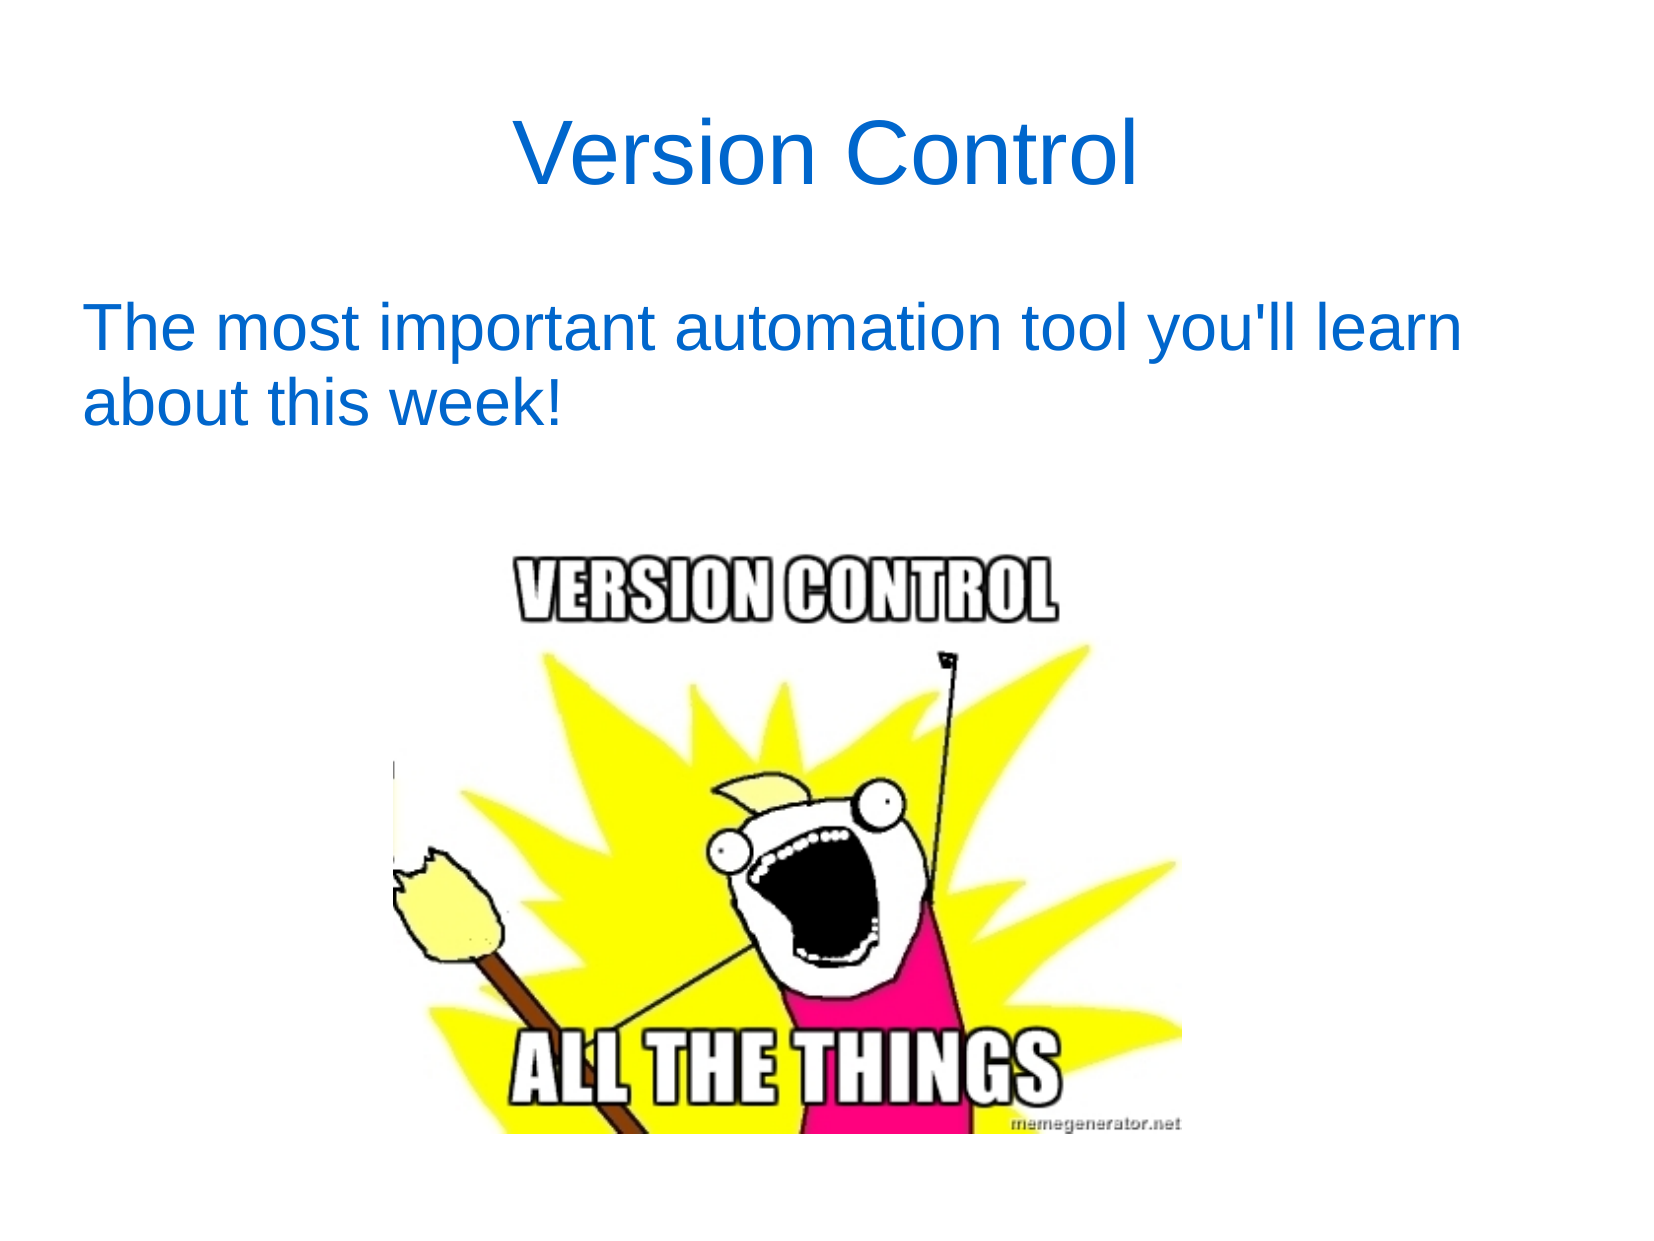

# Version Control
The most important automation tool you'll learn about this week!